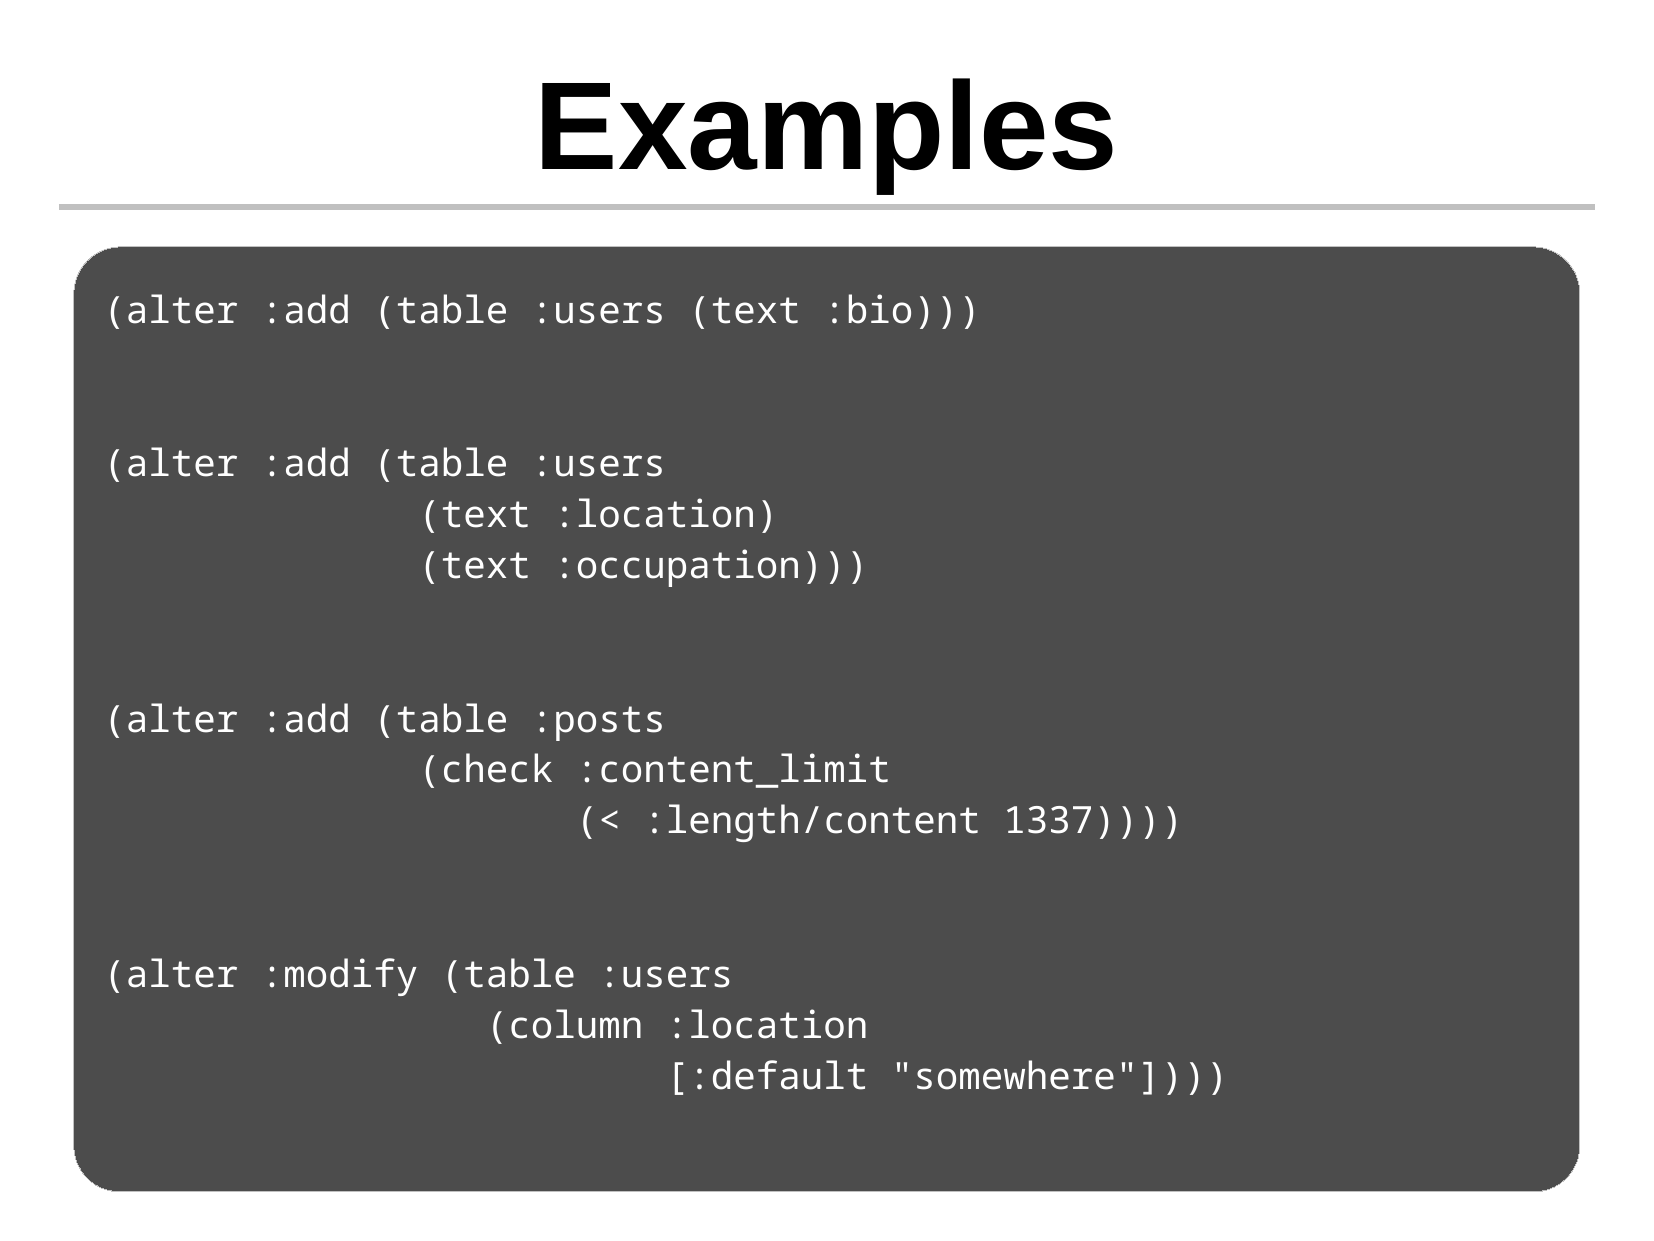

# Examples
(alter :add (table :users (text :bio)))
(alter :add (table :users
 (text :location)
 (text :occupation)))
(alter :add (table :posts
 (check :content_limit
 (< :length/content 1337))))
(alter :modify (table :users
 (column :location
 [:default "somewhere"])))
(alter :drop (table :users (column :occupation)))
(alter :rename (table :users
 (column :location :to :origin)))